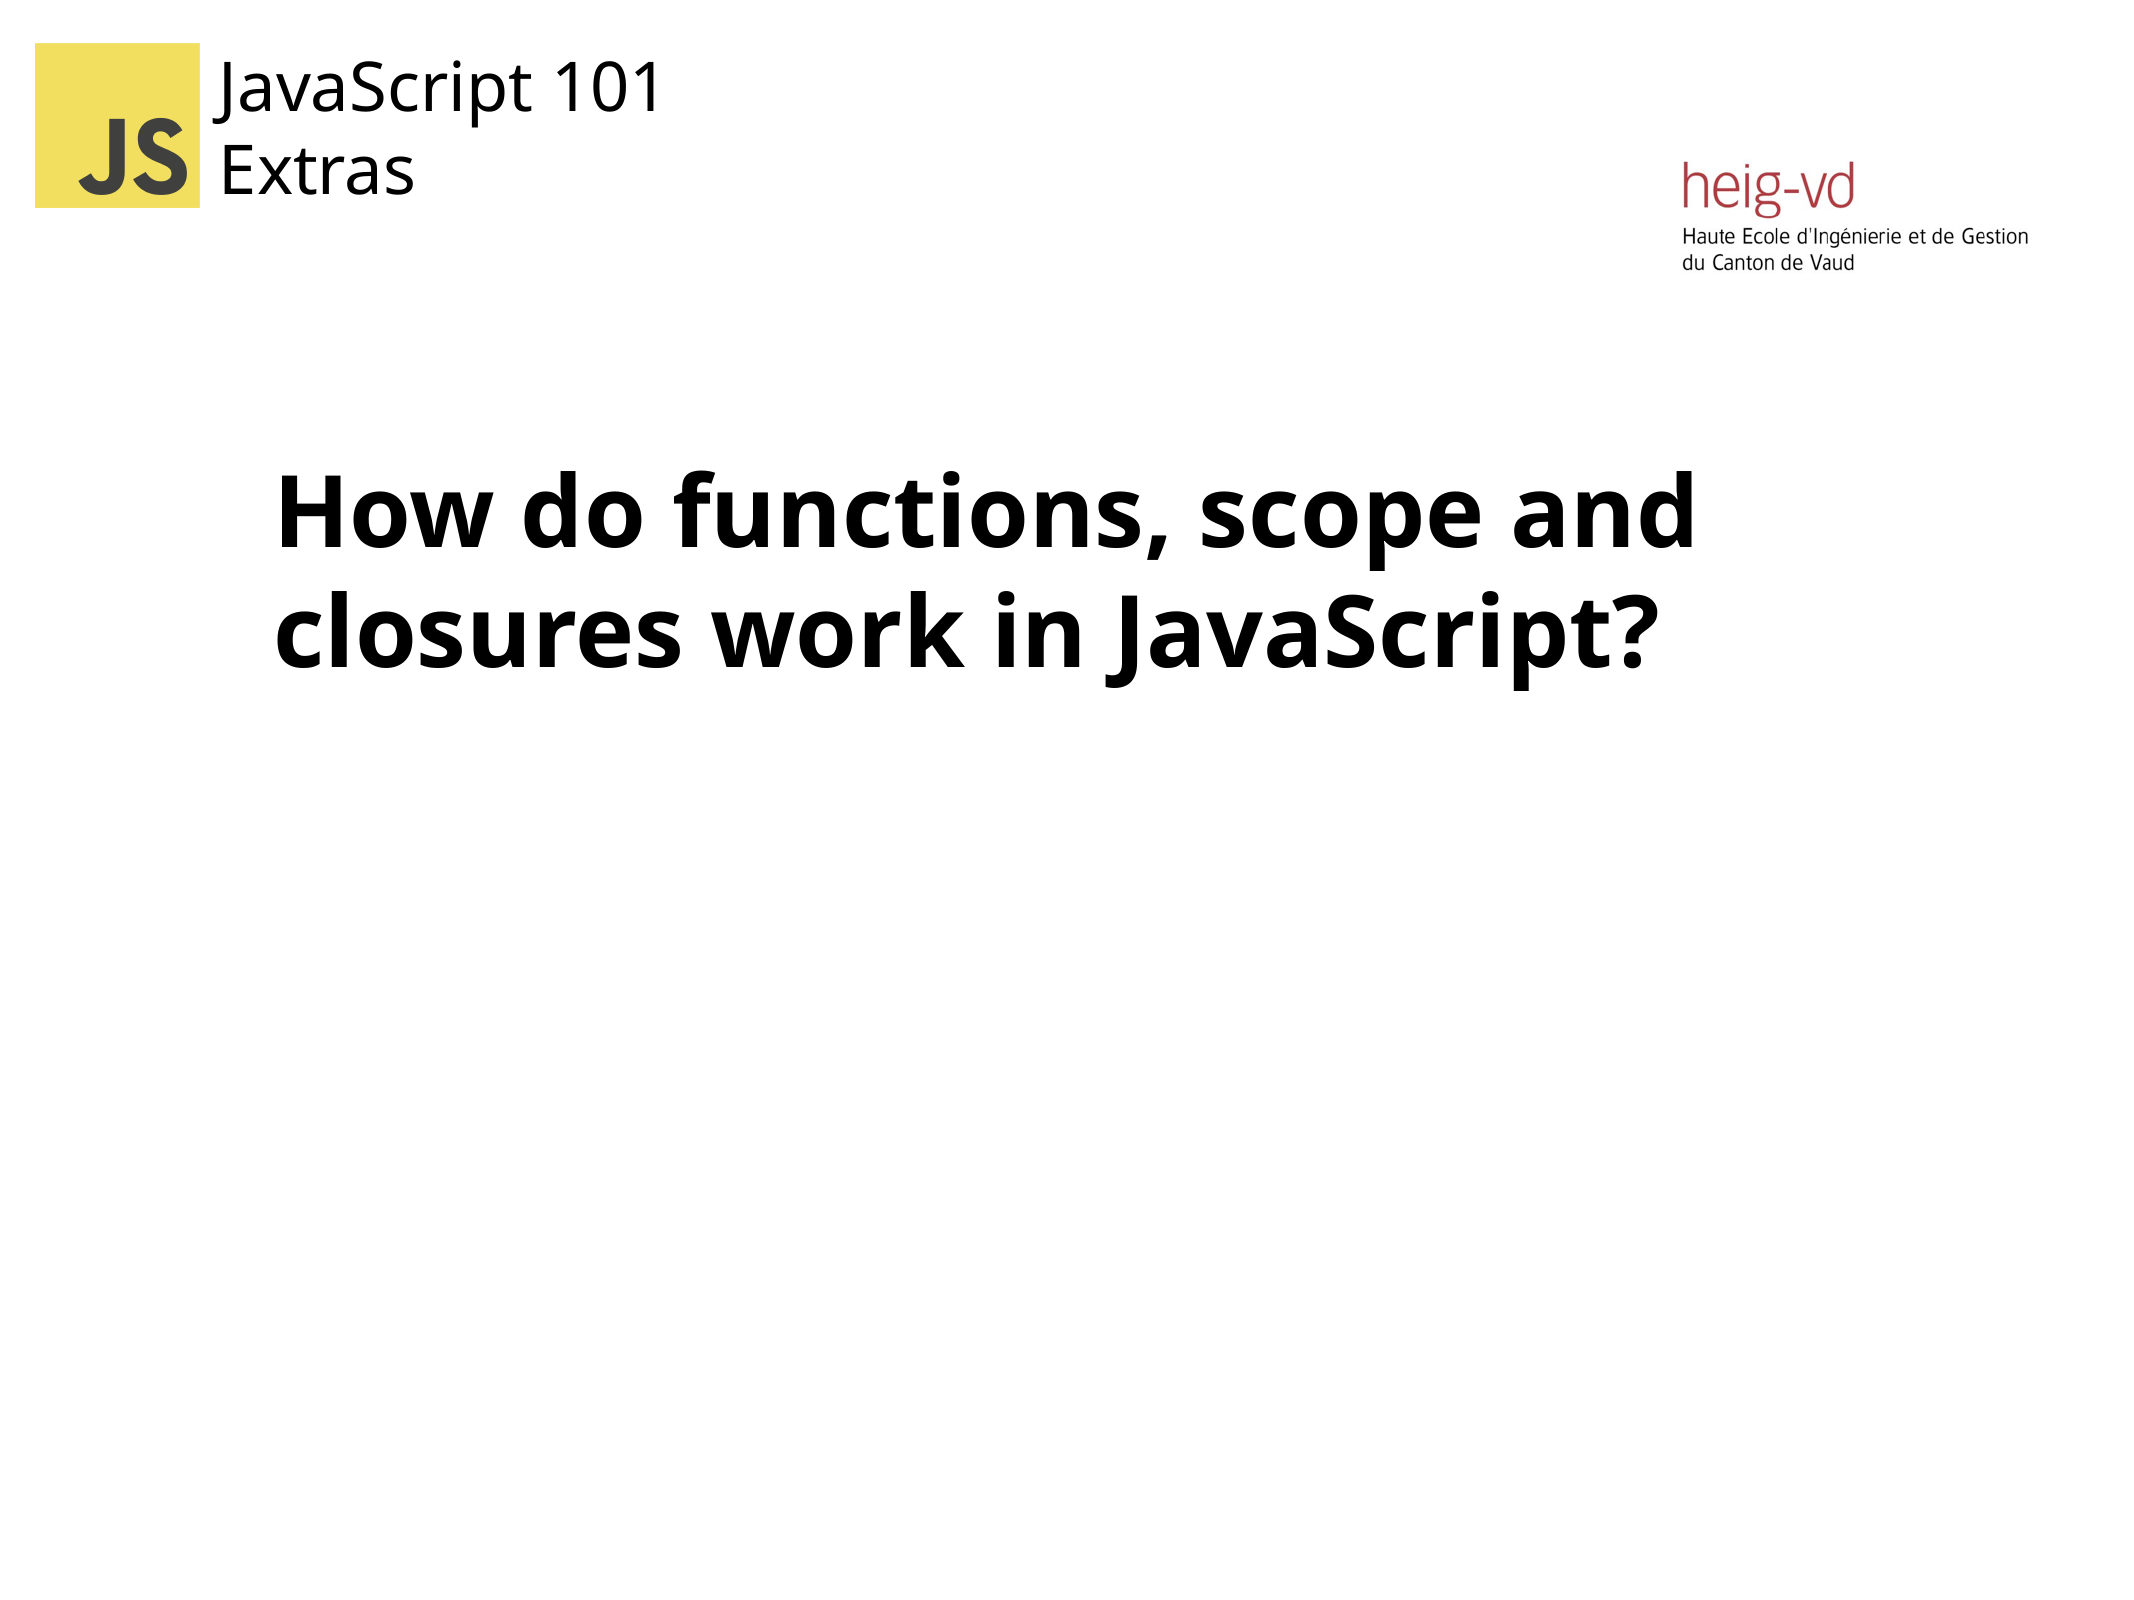

JavaScript 101
Extras
How do functions, scope and closures work in JavaScript?